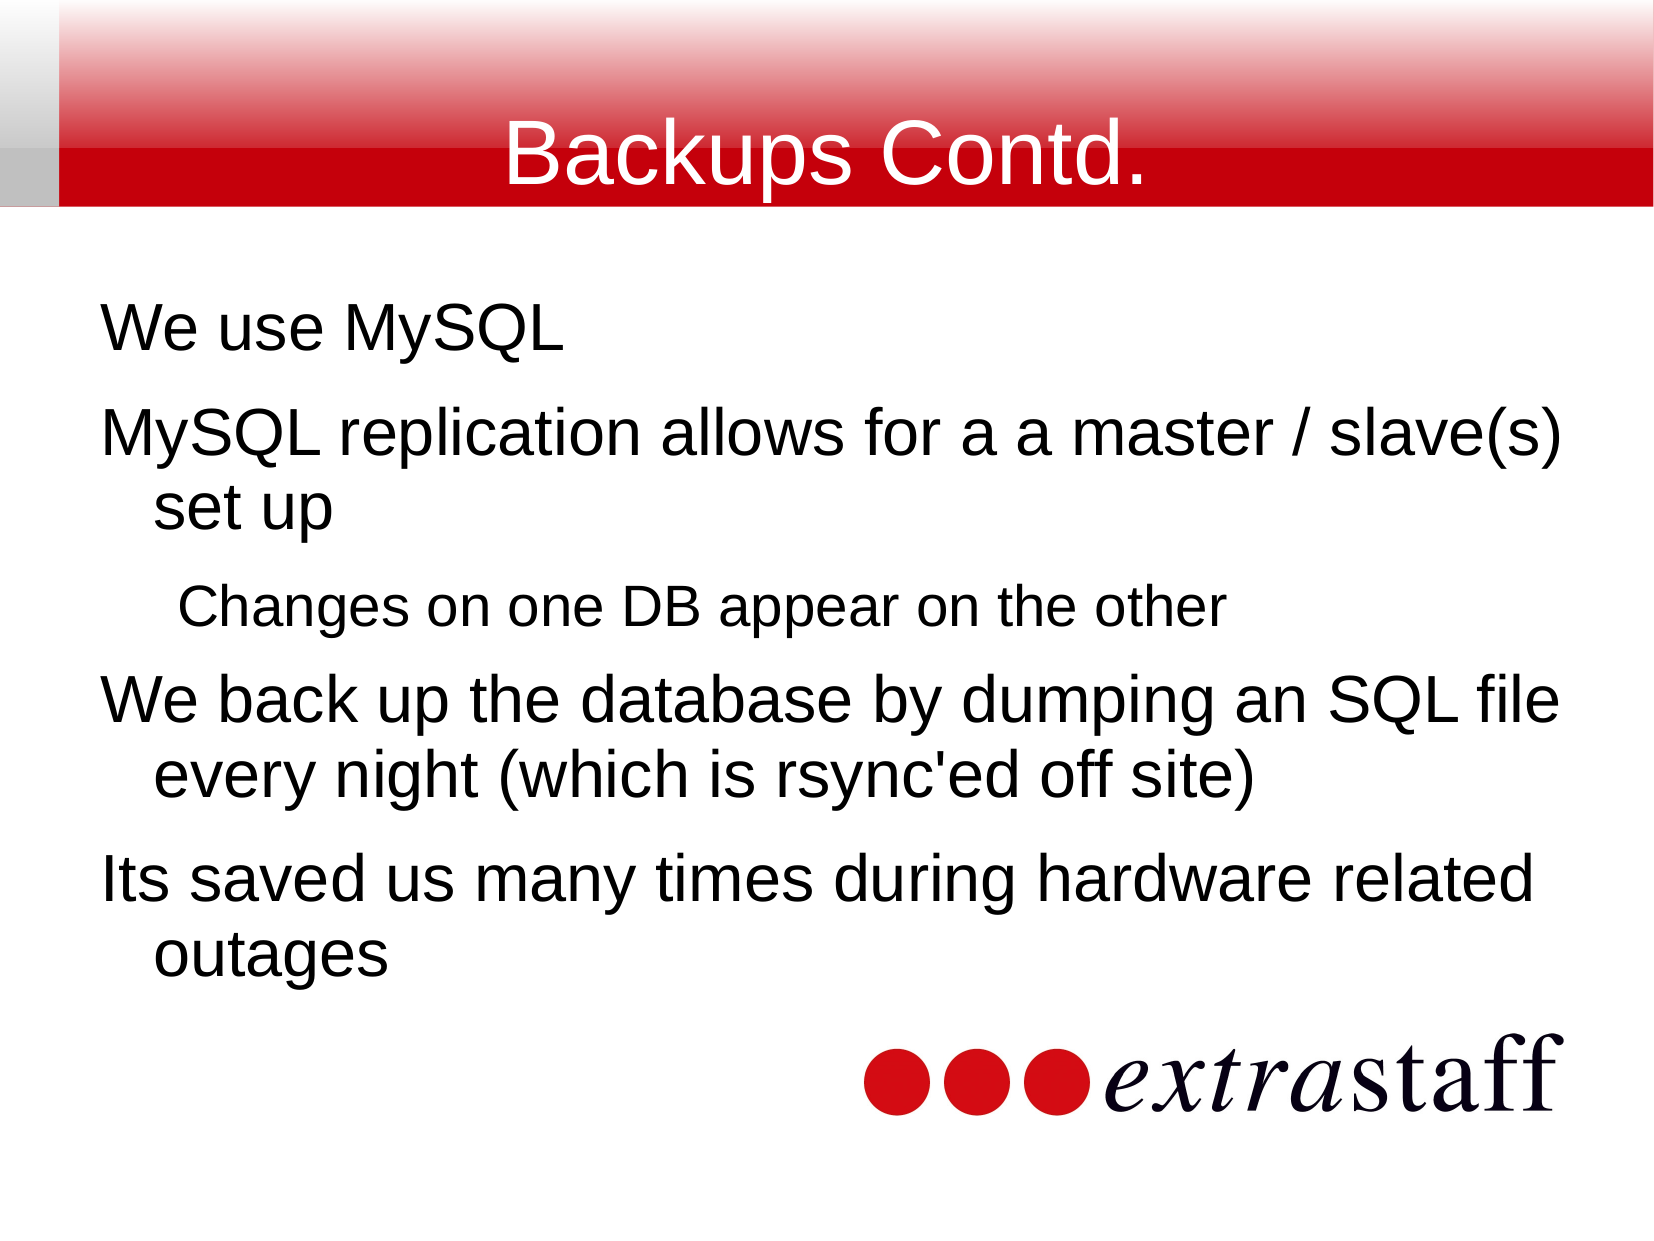

# Backups Contd.
We use MySQL
MySQL replication allows for a a master / slave(s) set up
Changes on one DB appear on the other
We back up the database by dumping an SQL file every night (which is rsync'ed off site)
Its saved us many times during hardware related outages